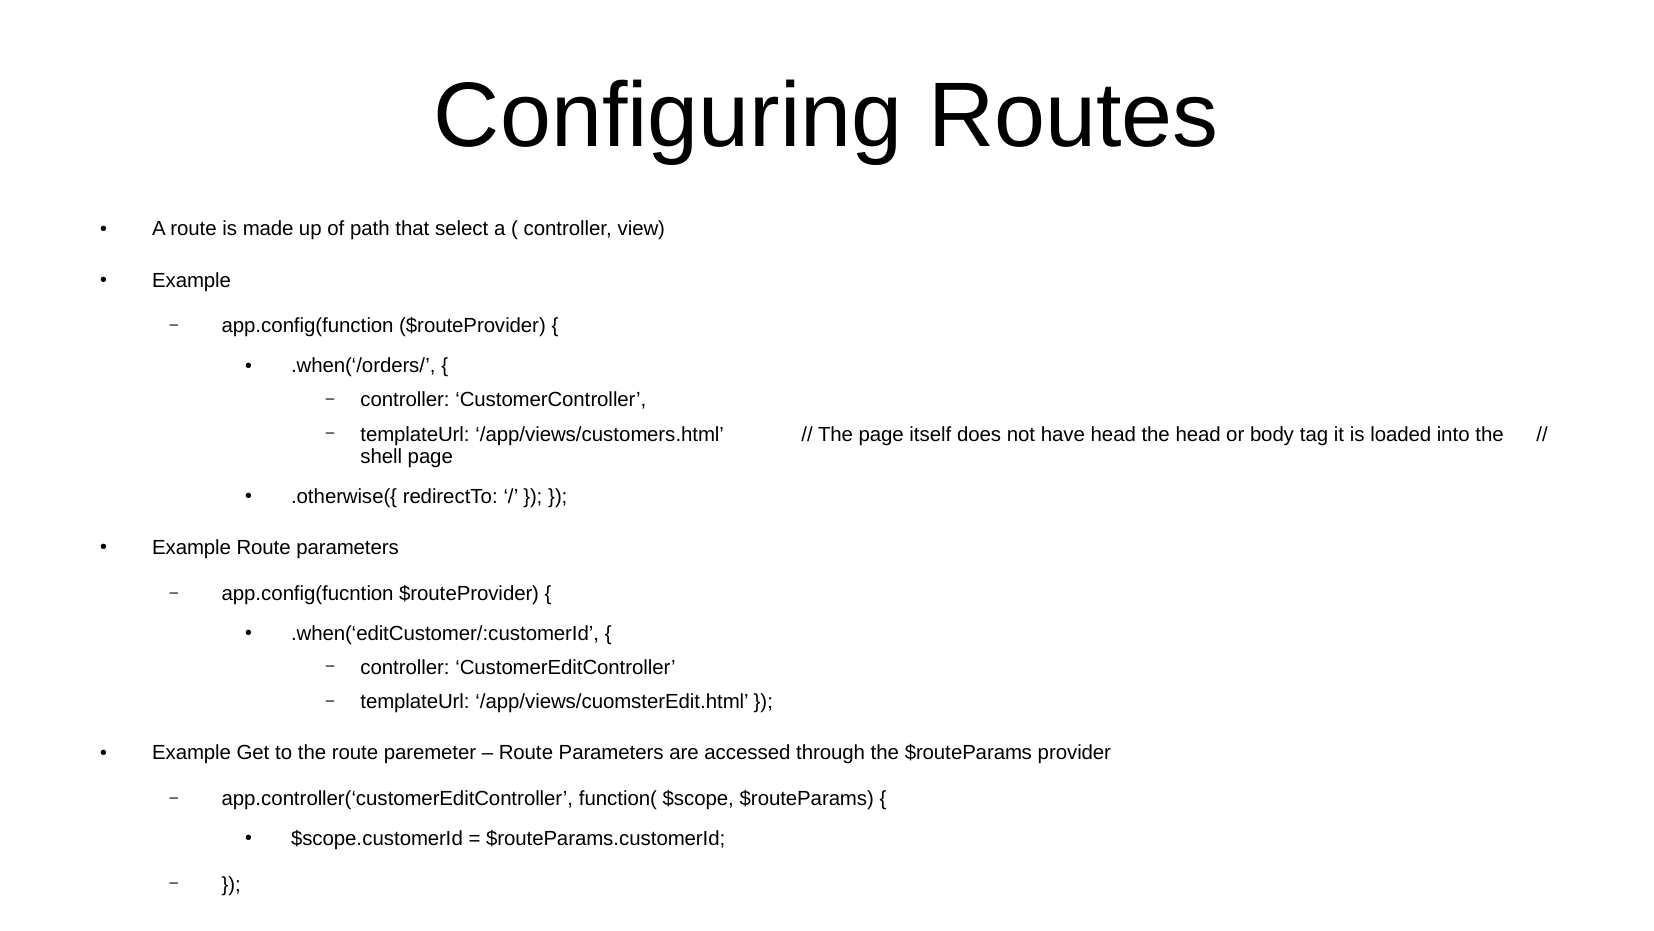

# Configuring Routes
A route is made up of path that select a ( controller, view)
Example
app.config(function ($routeProvider) {
.when(‘/orders/’, {
controller: ‘CustomerController’,
templateUrl: ‘/app/views/customers.html’ 		// The page itself does not have head the head or body tag it is loaded into the 								// shell page
.otherwise({ redirectTo: ‘/’ }); });
Example Route parameters
app.config(fucntion $routeProvider) {
.when(‘editCustomer/:customerId’, {
controller: ‘CustomerEditController’
templateUrl: ‘/app/views/cuomsterEdit.html’ });
Example Get to the route paremeter – Route Parameters are accessed through the $routeParams provider
app.controller(‘customerEditController’, function( $scope, $routeParams) {
$scope.customerId = $routeParams.customerId;
});